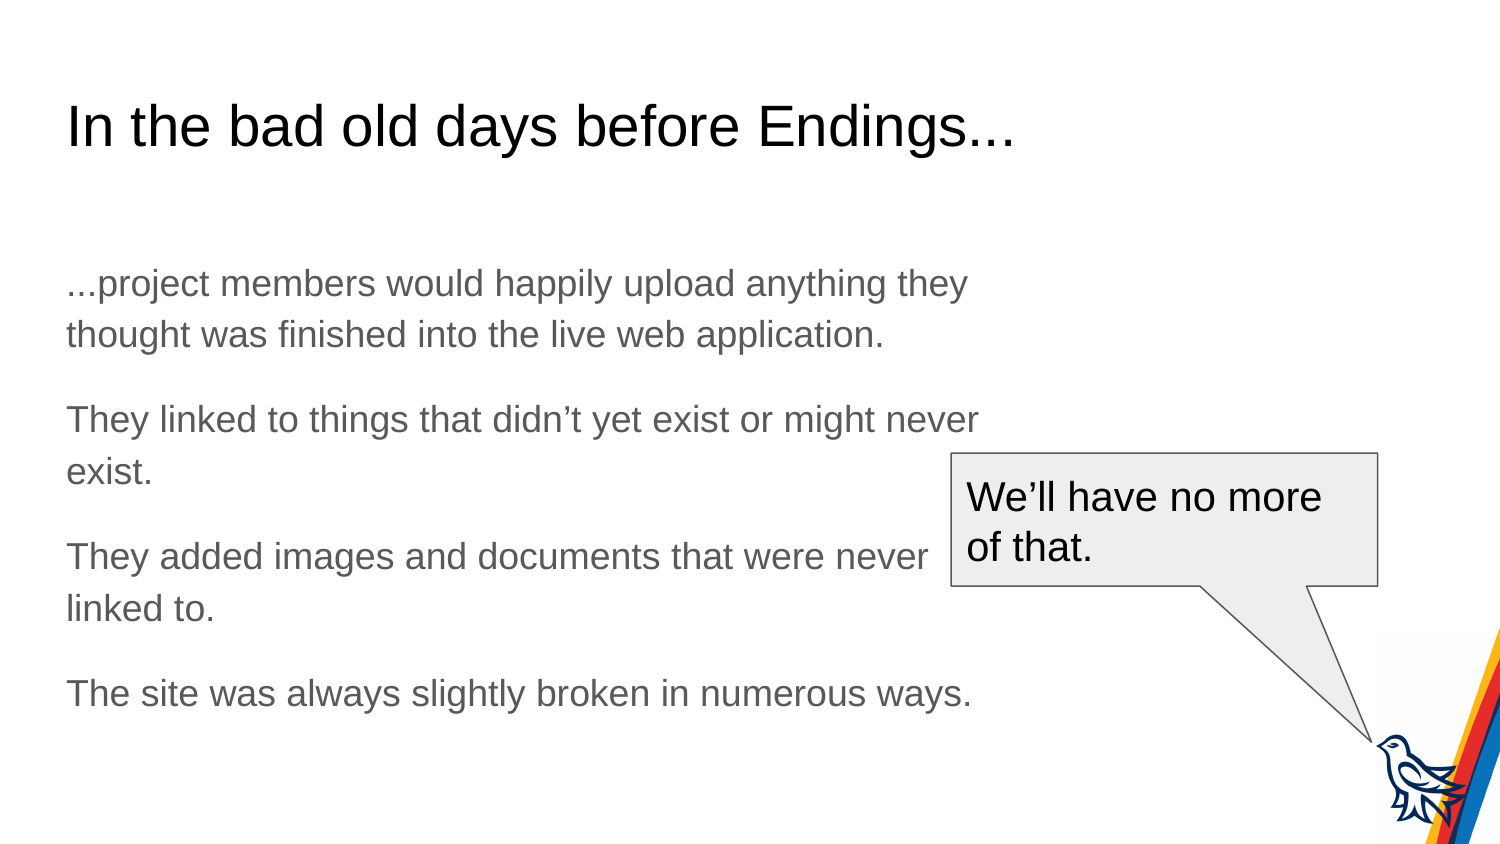

# In the bad old days before Endings...
...project members would happily upload anything they thought was finished into the live web application.
They linked to things that didn’t yet exist or might never exist.
They added images and documents that were never linked to.
The site was always slightly broken in numerous ways.
We’ll have no more of that.